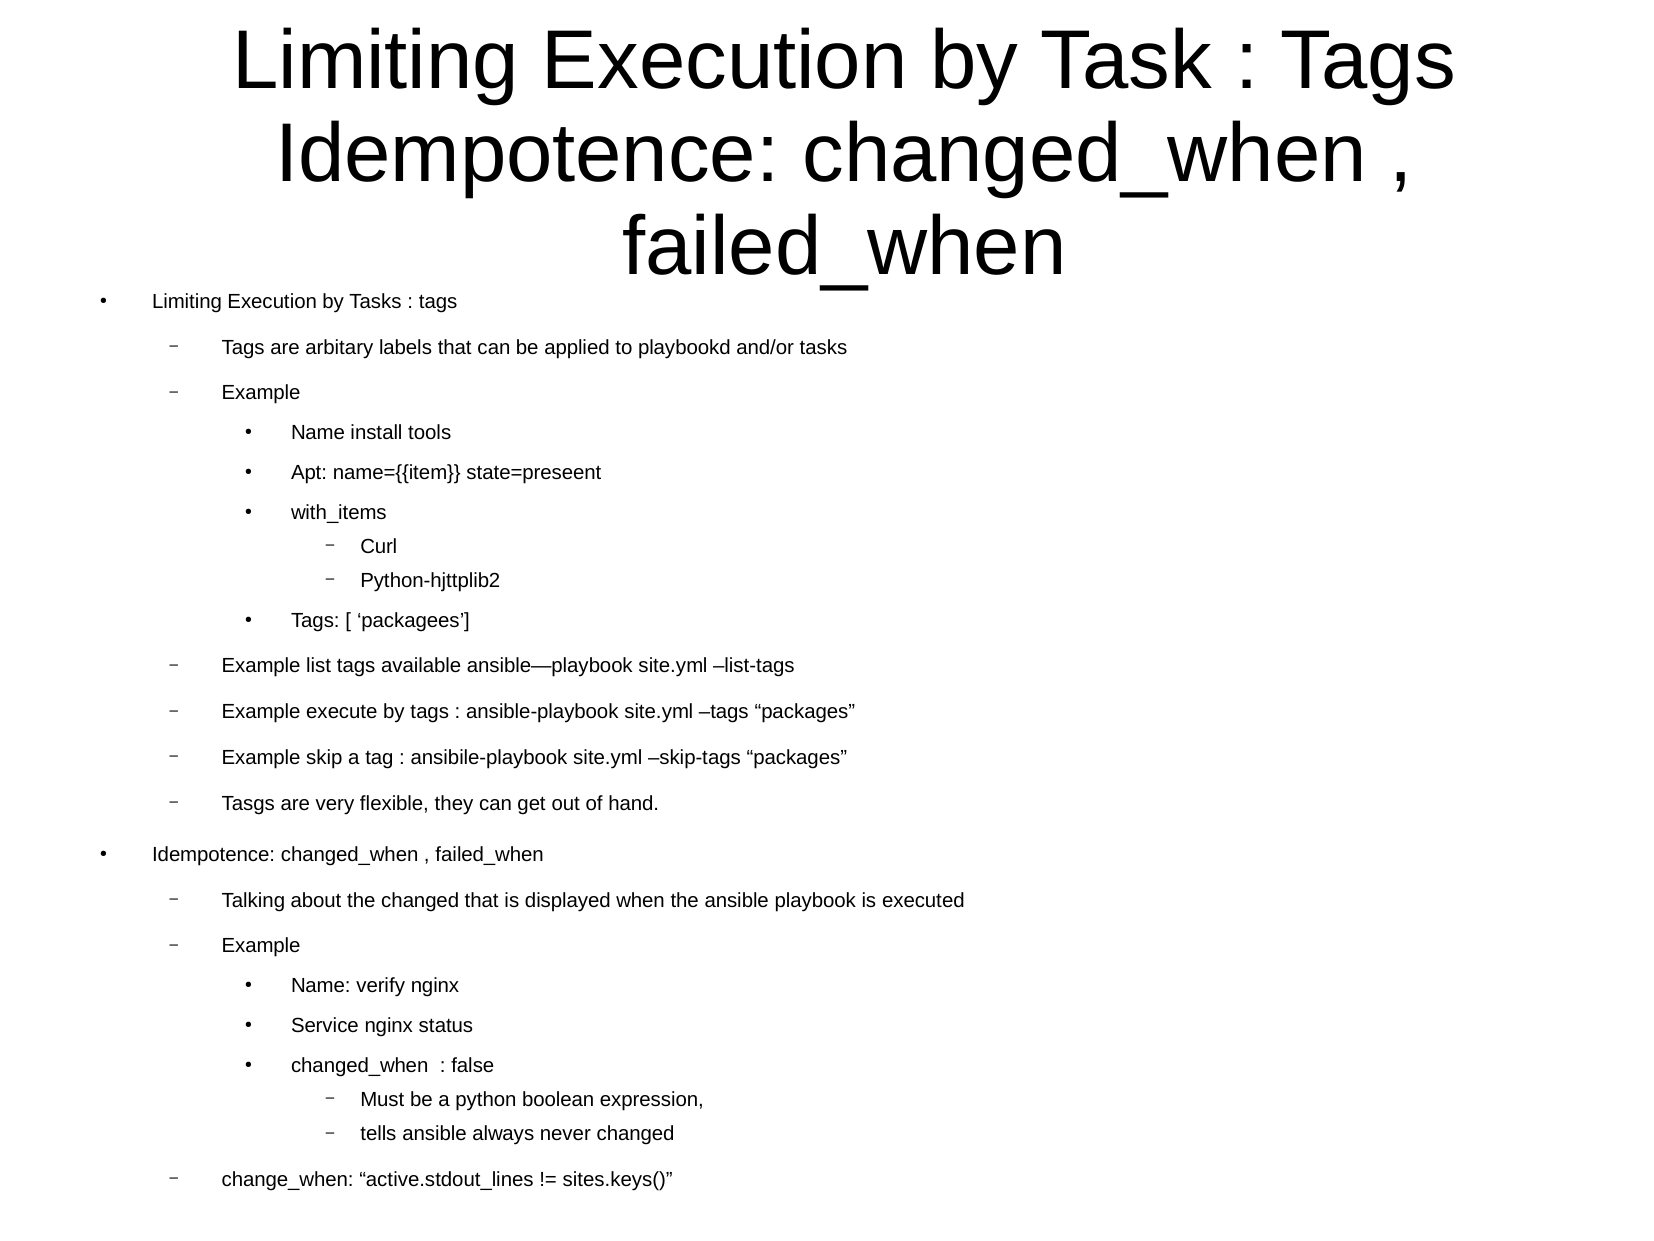

# Limiting Execution by Task : Tags Idempotence: changed_when , failed_when
Limiting Execution by Tasks : tags
Tags are arbitary labels that can be applied to playbookd and/or tasks
Example
Name install tools
Apt: name={{item}} state=preseent
with_items
Curl
Python-hjttplib2
Tags: [ ‘packagees’]
Example list tags available ansible—playbook site.yml –list-tags
Example execute by tags : ansible-playbook site.yml –tags “packages”
Example skip a tag : ansibile-playbook site.yml –skip-tags “packages”
Tasgs are very flexible, they can get out of hand.
Idempotence: changed_when , failed_when
Talking about the changed that is displayed when the ansible playbook is executed
Example
Name: verify nginx
Service nginx status
changed_when : false
Must be a python boolean expression,
tells ansible always never changed
change_when: “active.stdout_lines != sites.keys()”